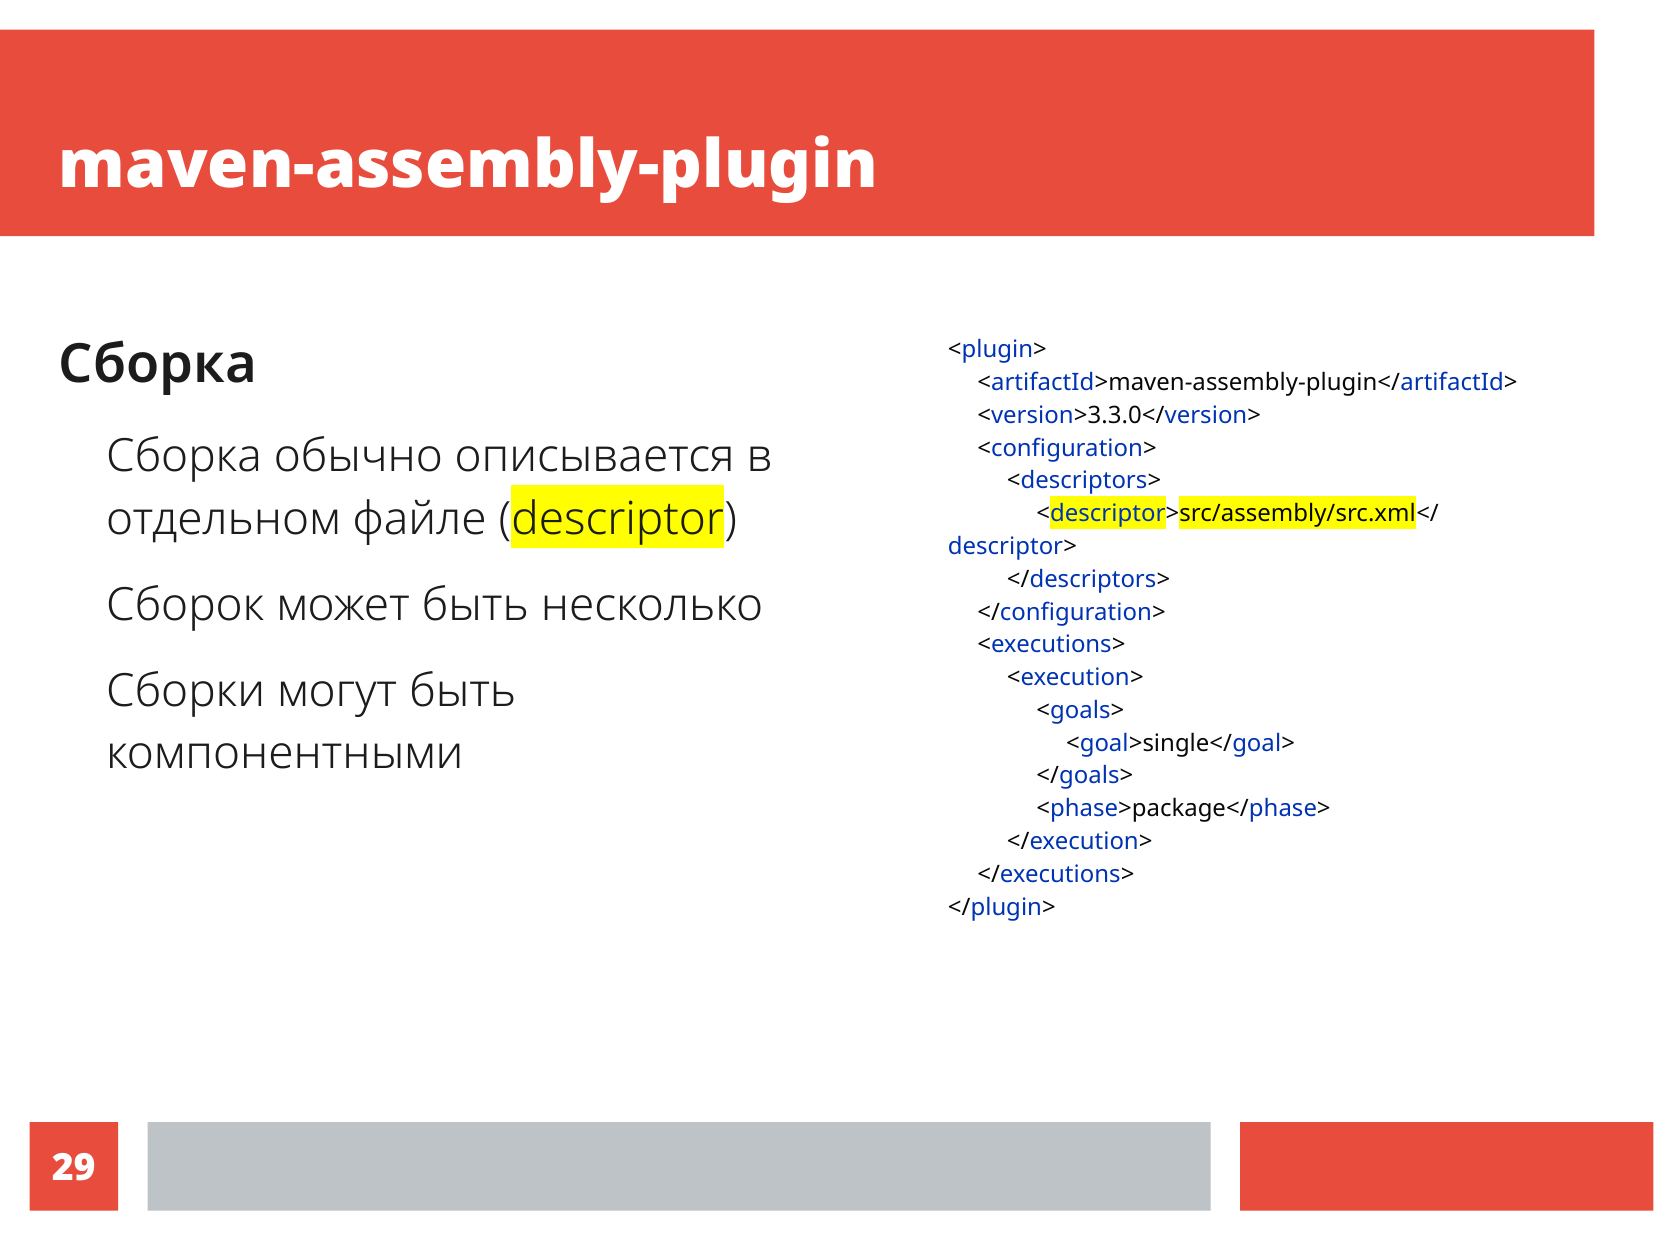

# maven-assembly-plugin
Сборка
Сборка обычно описывается в отдельном файле (descriptor)
Сборок может быть несколько
Сборки могут быть компонентными
<plugin>
	<artifactId>maven-assembly-plugin</artifactId>
	<version>3.3.0</version>
	<configuration>
		<descriptors>
			<descriptor>src/assembly/src.xml</descriptor>
		</descriptors>
	</configuration>
	<executions>
		<execution>
			<goals>
				<goal>single</goal>
			</goals>
			<phase>package</phase>
		</execution>
	</executions>
</plugin>
29